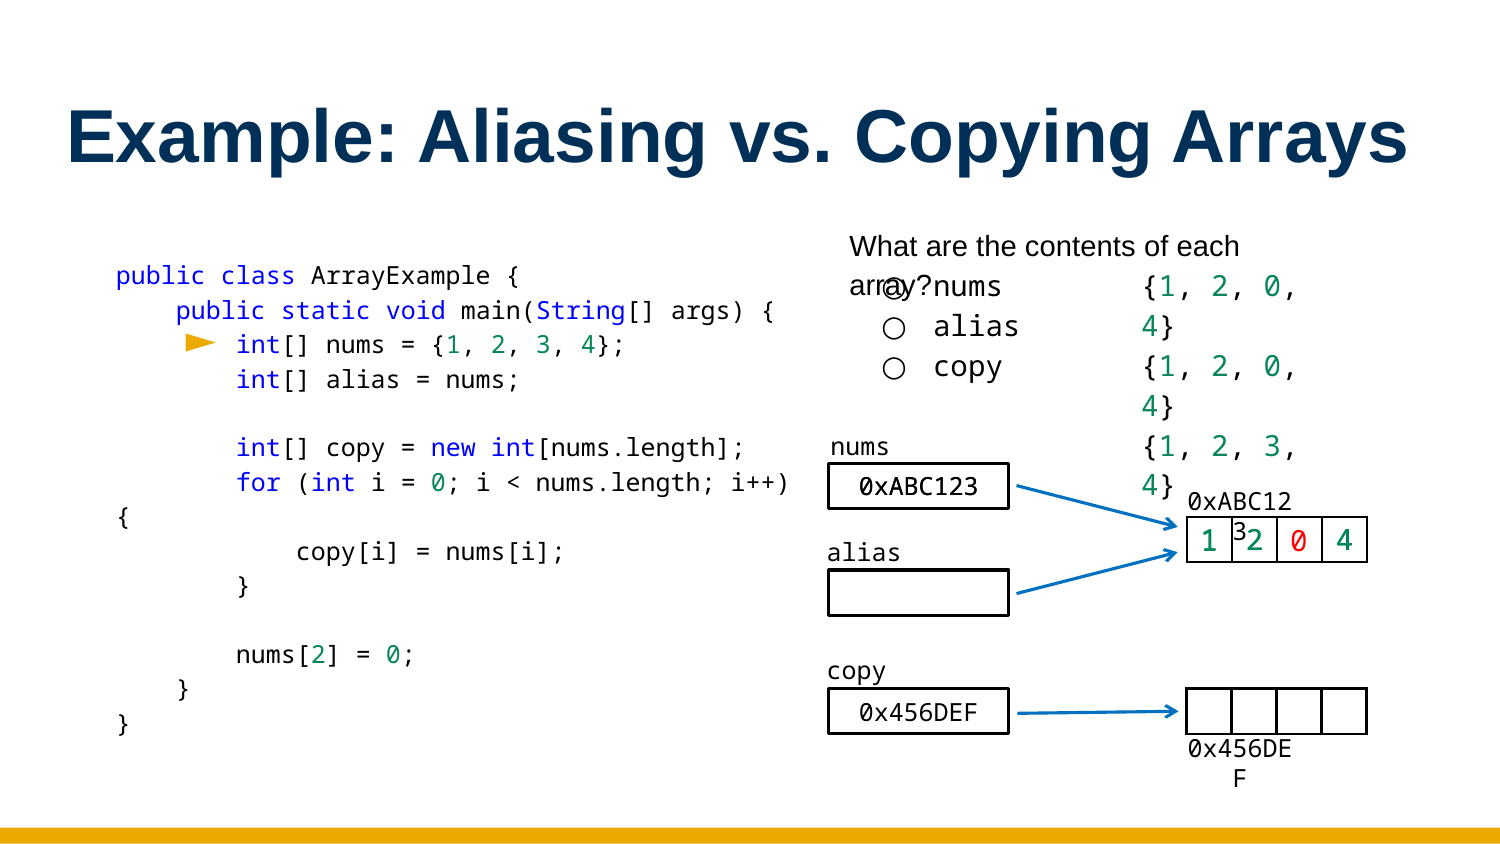

# Example: Aliasing vs. Copying Arrays
What are the contents of each array?
public class ArrayExample {
    public static void main(String[] args) {
        int[] nums = {1, 2, 3, 4};
        int[] alias = nums;
        int[] copy = new int[nums.length];
        for (int i = 0; i < nums.length; i++) {
            copy[i] = nums[i];
      }
        nums[2] = 0;
 }
}
nums
alias
copy
{1, 2, 0, 4}
{1, 2, 0, 4}
{1, 2, 3, 4}
nums
0xABC123
0xABC123
0xABC123
| 1 | 2 | 3 | 4 |
| --- | --- | --- | --- |
2
3
4
0
1
alias
copy
0x456DEF
| | | | |
| --- | --- | --- | --- |
0x456DEF